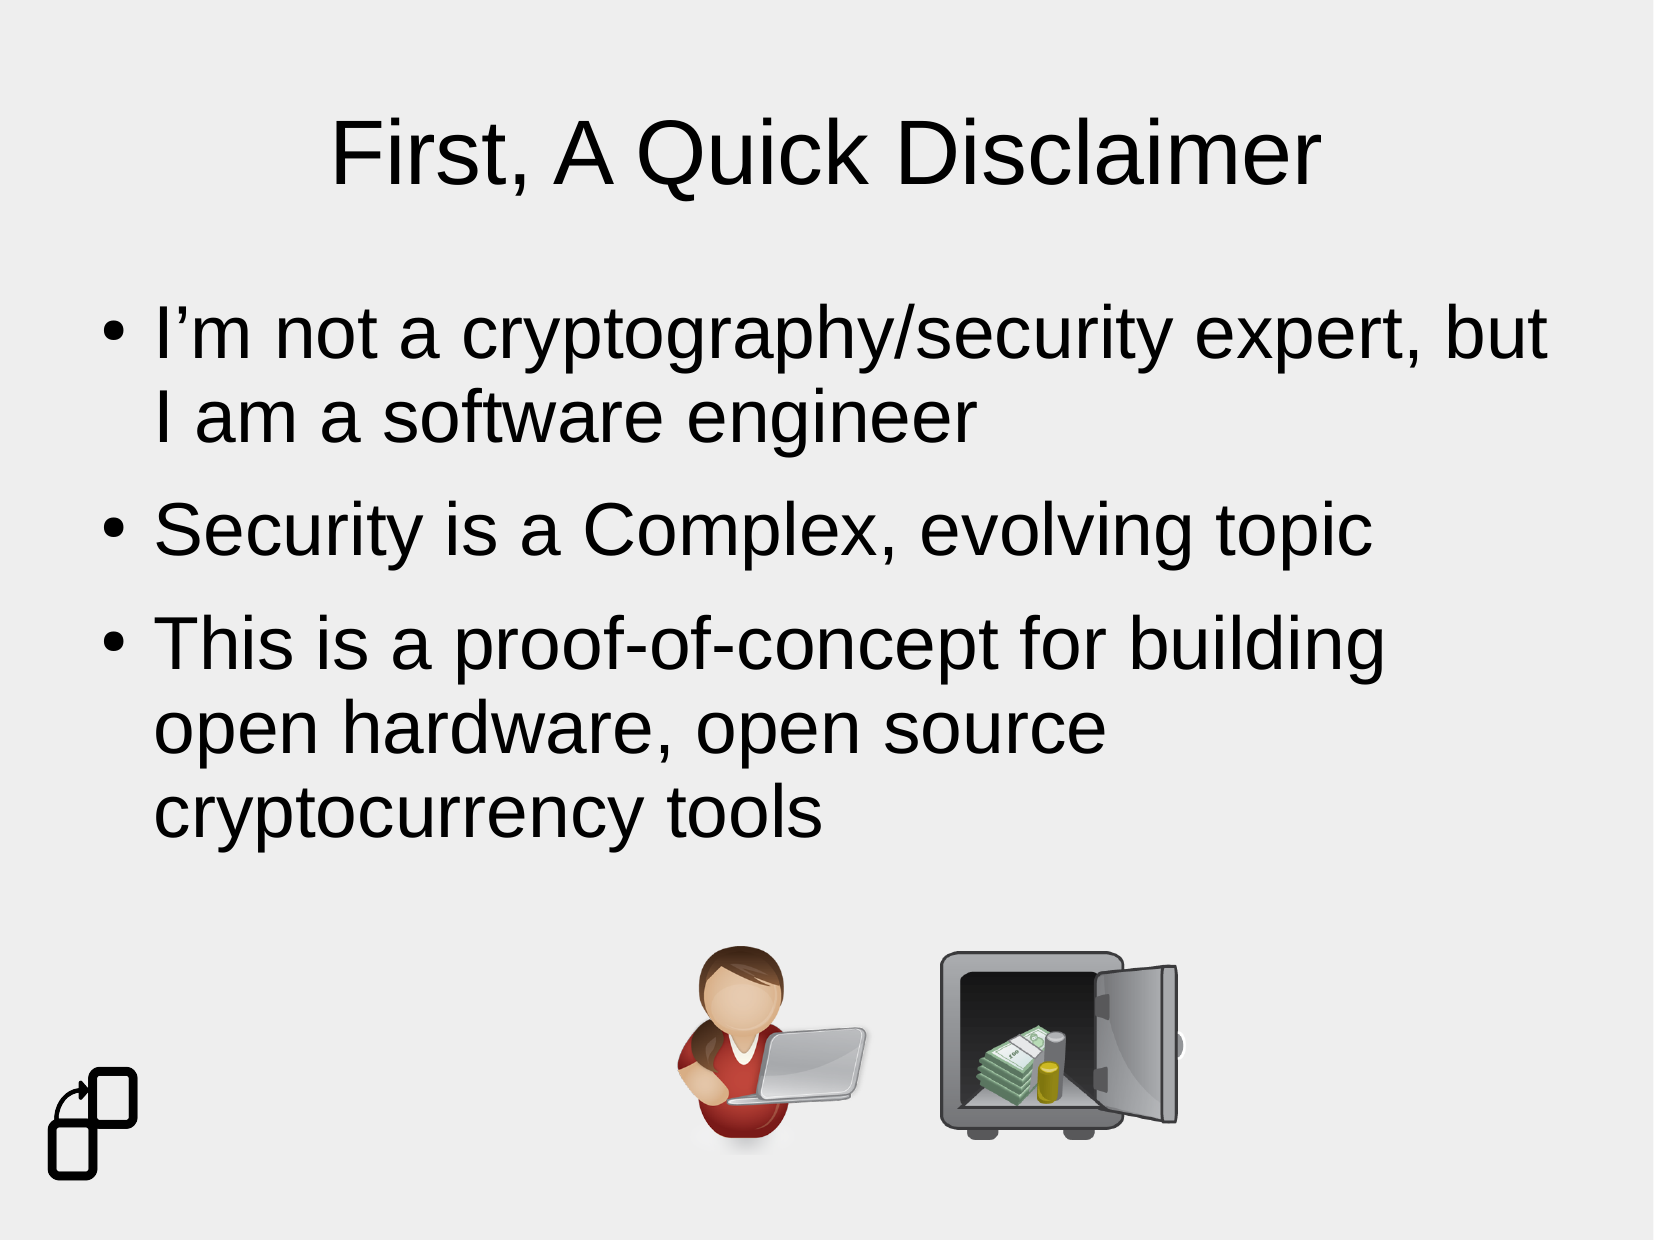

# First, A Quick Disclaimer
I’m not a cryptography/security expert, but I am a software engineer
Security is a Complex, evolving topic
This is a proof-of-concept for building open hardware, open source cryptocurrency tools